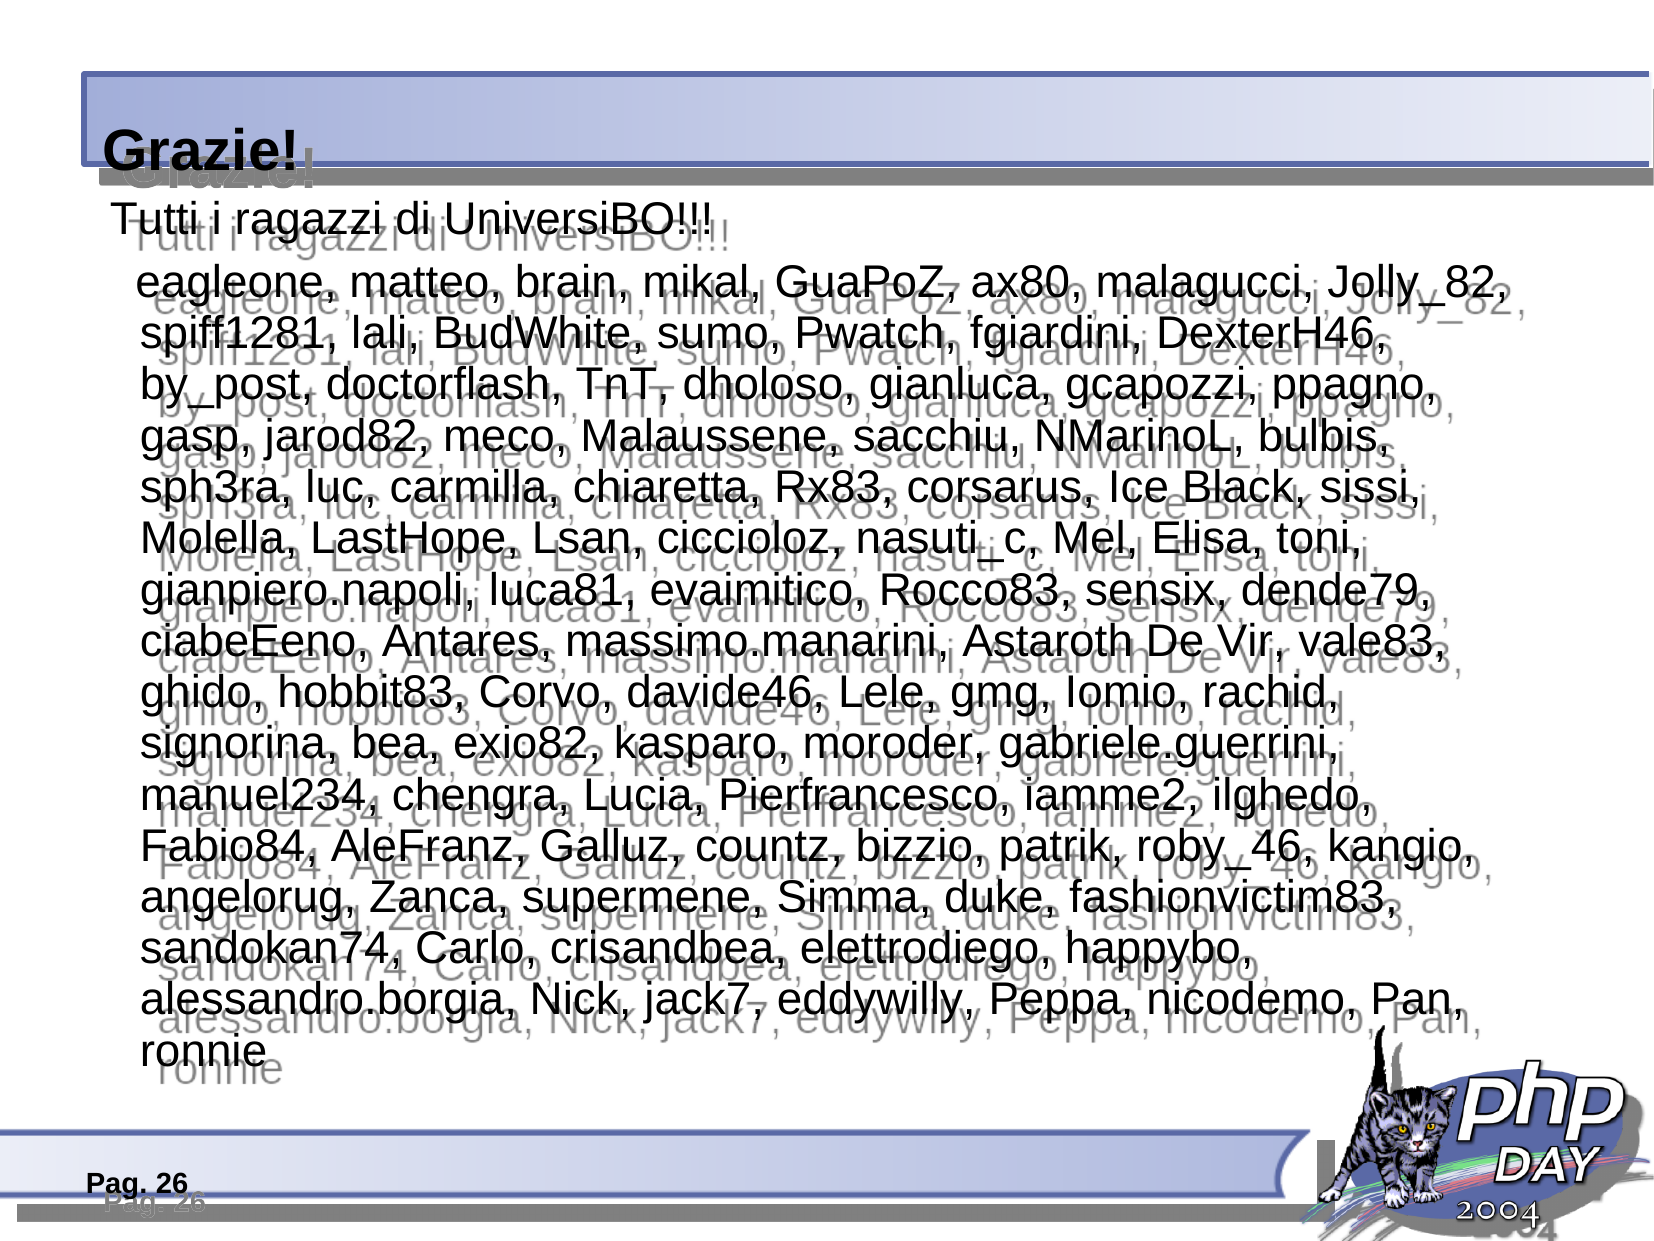

Grazie!
Tutti i ragazzi di UniversiBO!!!
 eagleone, matteo, brain, mikal, GuaPoZ, ax80, malagucci, Jolly_82, spiff1281, lali, BudWhite, sumo, Pwatch, fgiardini, DexterH46, by_post, doctorflash, TnT, dholoso, gianluca, gcapozzi, ppagno, gasp, jarod82, meco, Malaussene, sacchiu, NMarinoL, bulbis, sph3ra, luc, carmilla, chiaretta, Rx83, corsarus, Ice Black, sissi, Molella, LastHope, Lsan, ciccioloz, nasuti_c, Mel, Elisa, toni, gianpiero.napoli, luca81, evaimitico, Rocco83, sensix, dende79, ciabeEeno, Antares, massimo.manarini, Astaroth De Vir, vale83, ghido, hobbit83, Corvo, davide46, Lele, gmg, Iomio, rachid, signorina, bea, exio82, kasparo, moroder, gabriele.guerrini, manuel234, chengra, Lucia, Pierfrancesco, iamme2, ilghedo, Fabio84, AleFranz, Galluz, countz, bizzio, patrik, roby_46, kangio, angelorug, Zanca, supermene, Simma, duke, fashionvictim83, sandokan74, Carlo, crisandbea, elettrodiego, happybo, alessandro.borgia, Nick, jack7, eddywilly, Peppa, nicodemo, Pan, ronnie